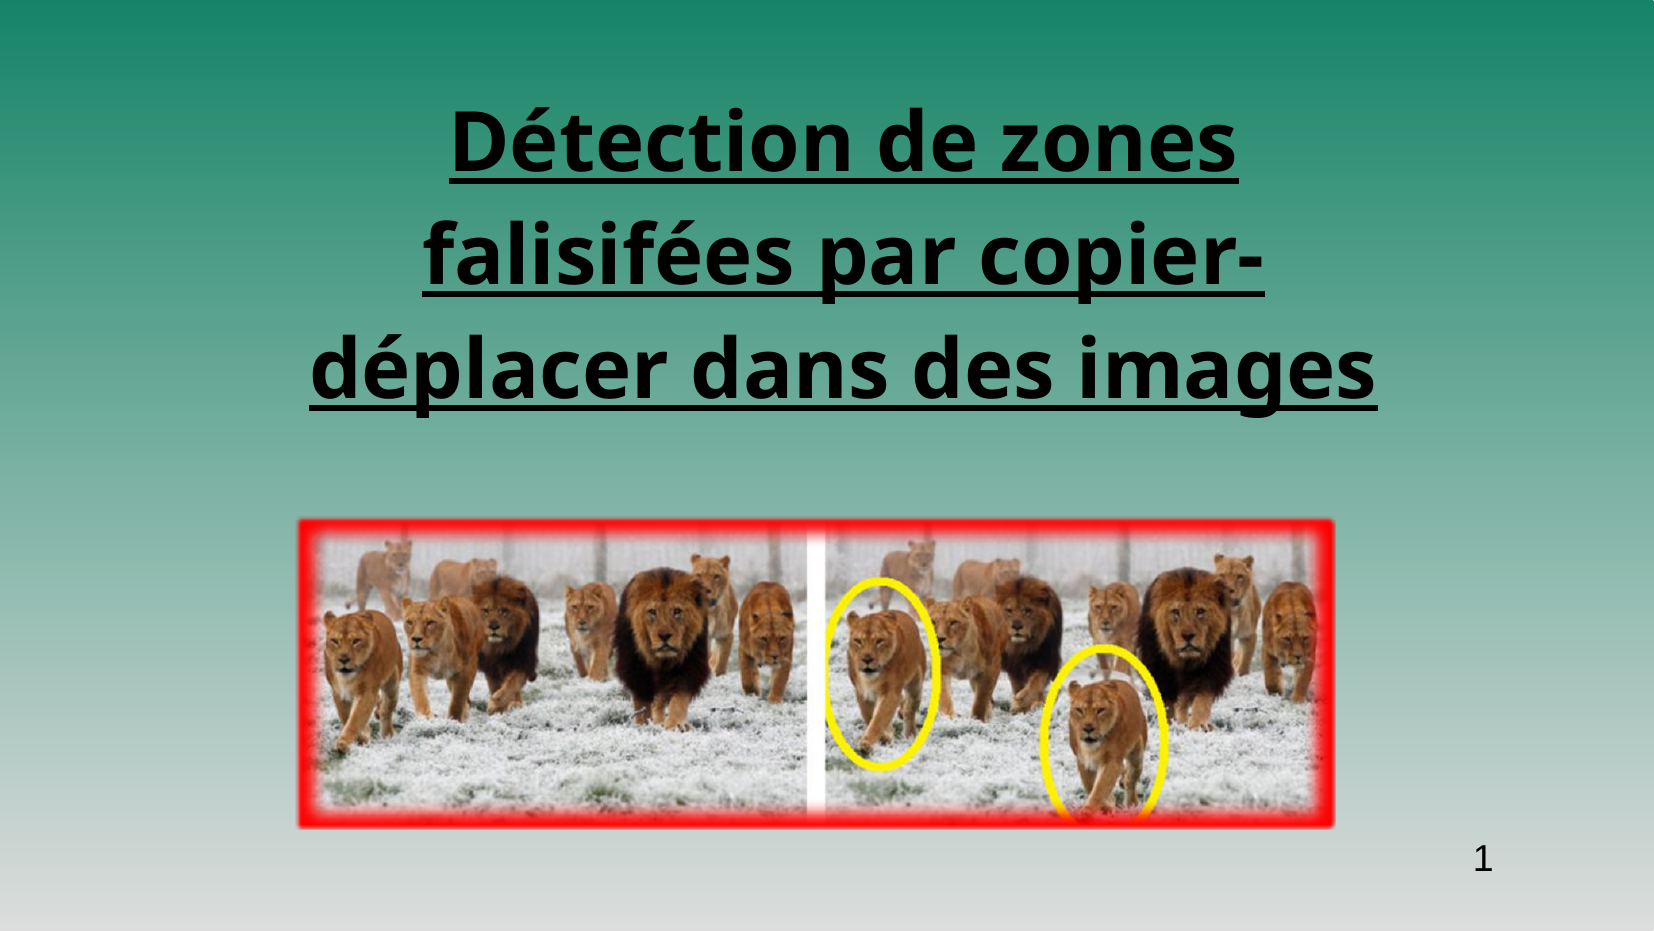

Détection de zones falisifées par copier-déplacer dans des images